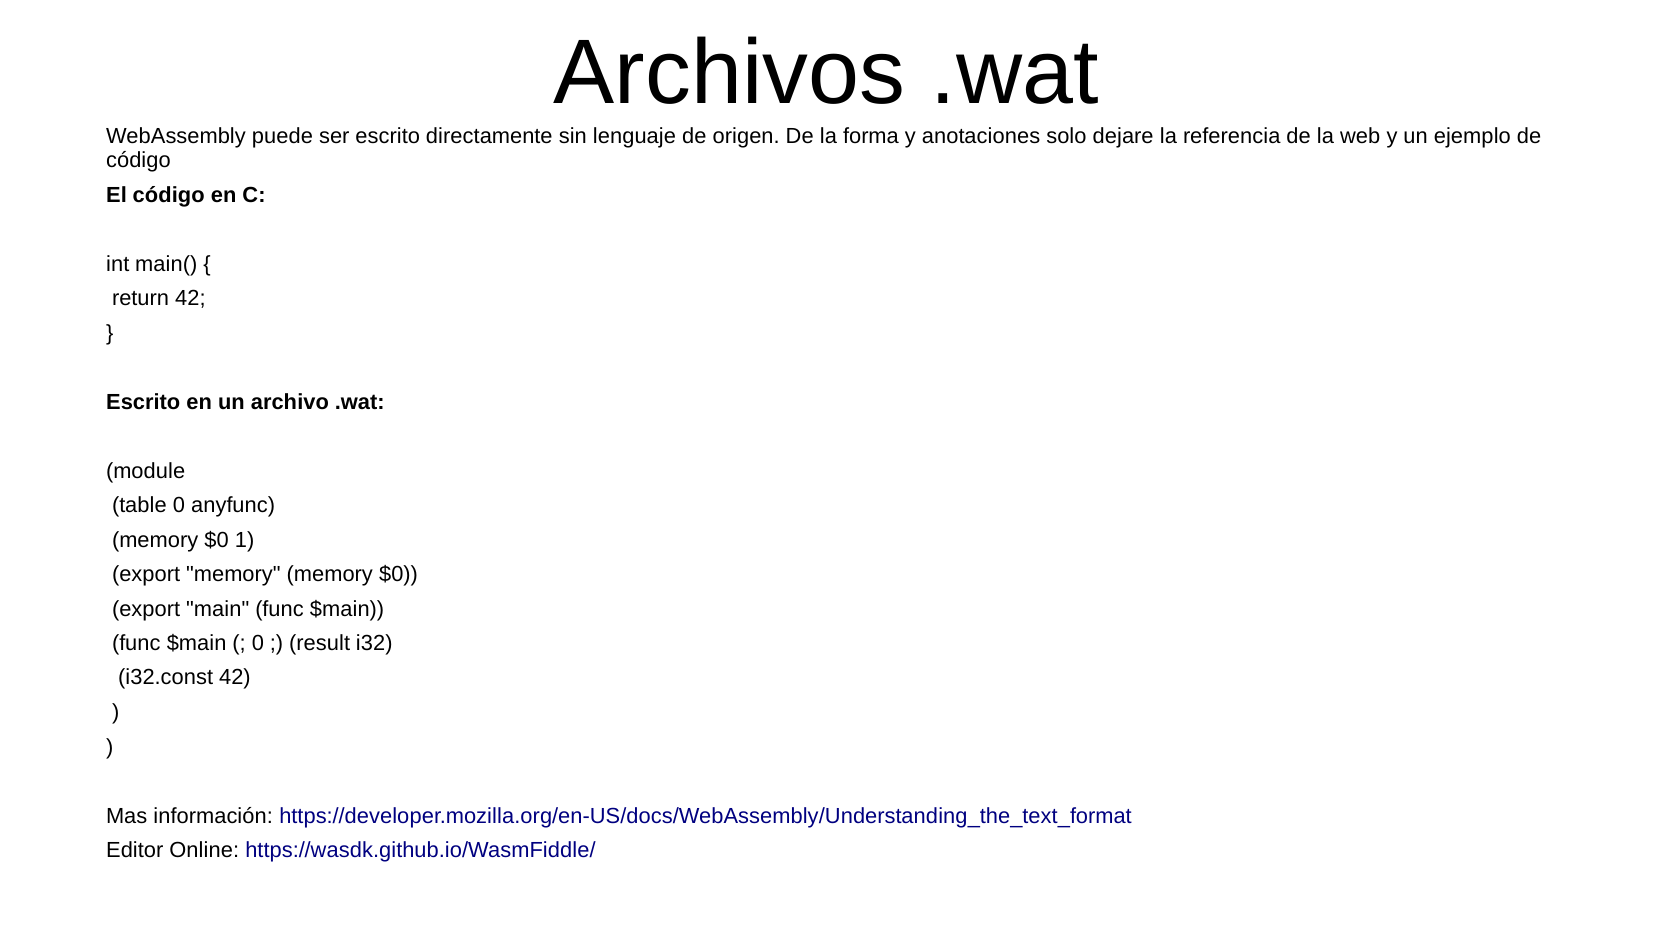

# Archivos .wat
WebAssembly puede ser escrito directamente sin lenguaje de origen. De la forma y anotaciones solo dejare la referencia de la web y un ejemplo de código
El código en C:
int main() {
 return 42;
}
Escrito en un archivo .wat:
(module
 (table 0 anyfunc)
 (memory $0 1)
 (export "memory" (memory $0))
 (export "main" (func $main))
 (func $main (; 0 ;) (result i32)
 (i32.const 42)
 )
)
Mas información: https://developer.mozilla.org/en-US/docs/WebAssembly/Understanding_the_text_format
Editor Online: https://wasdk.github.io/WasmFiddle/